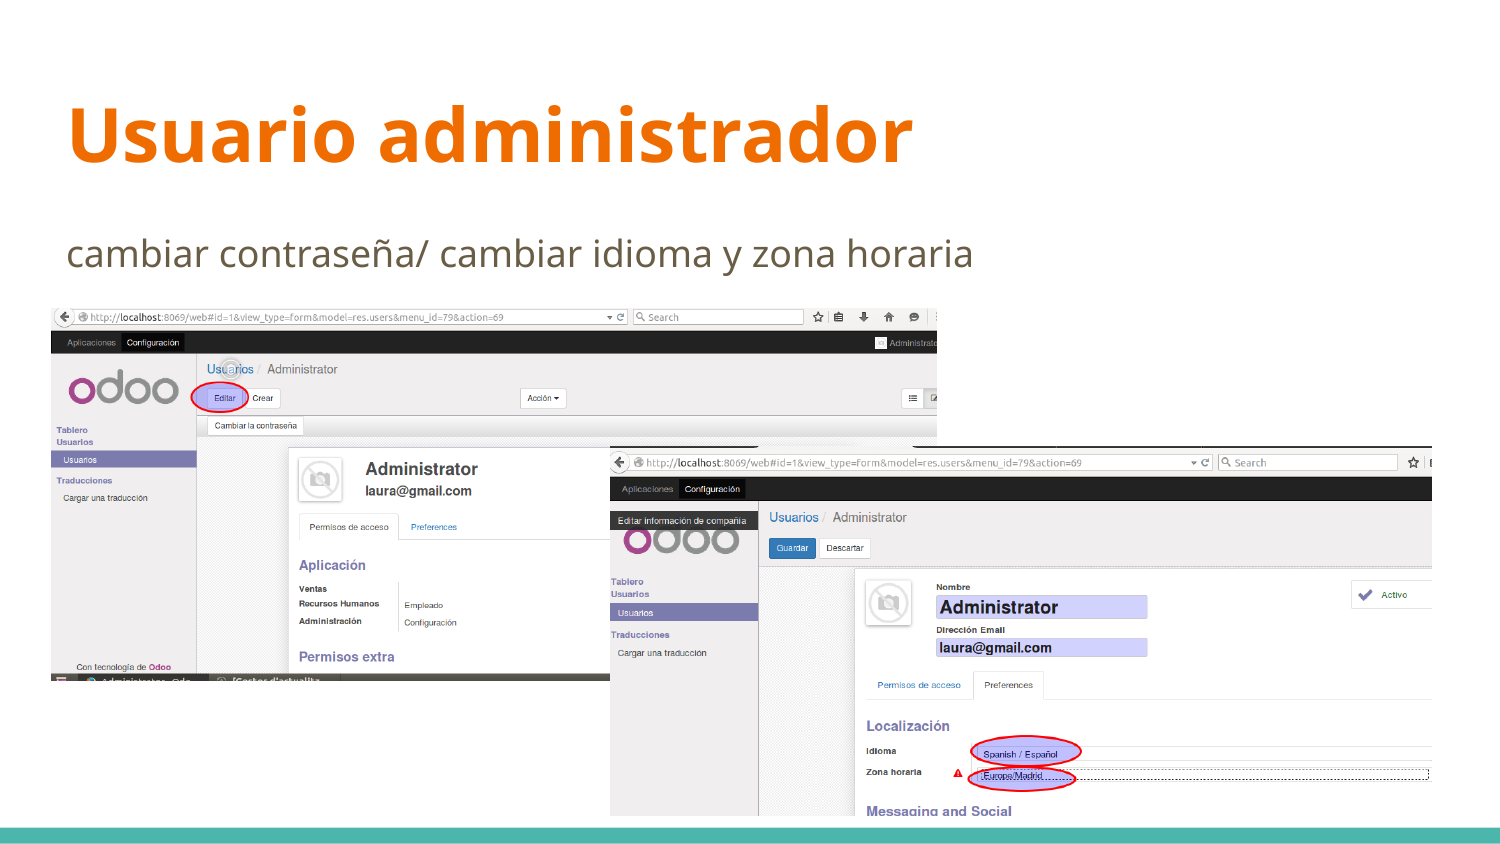

# Usuario administrador
cambiar contraseña/ cambiar idioma y zona horaria